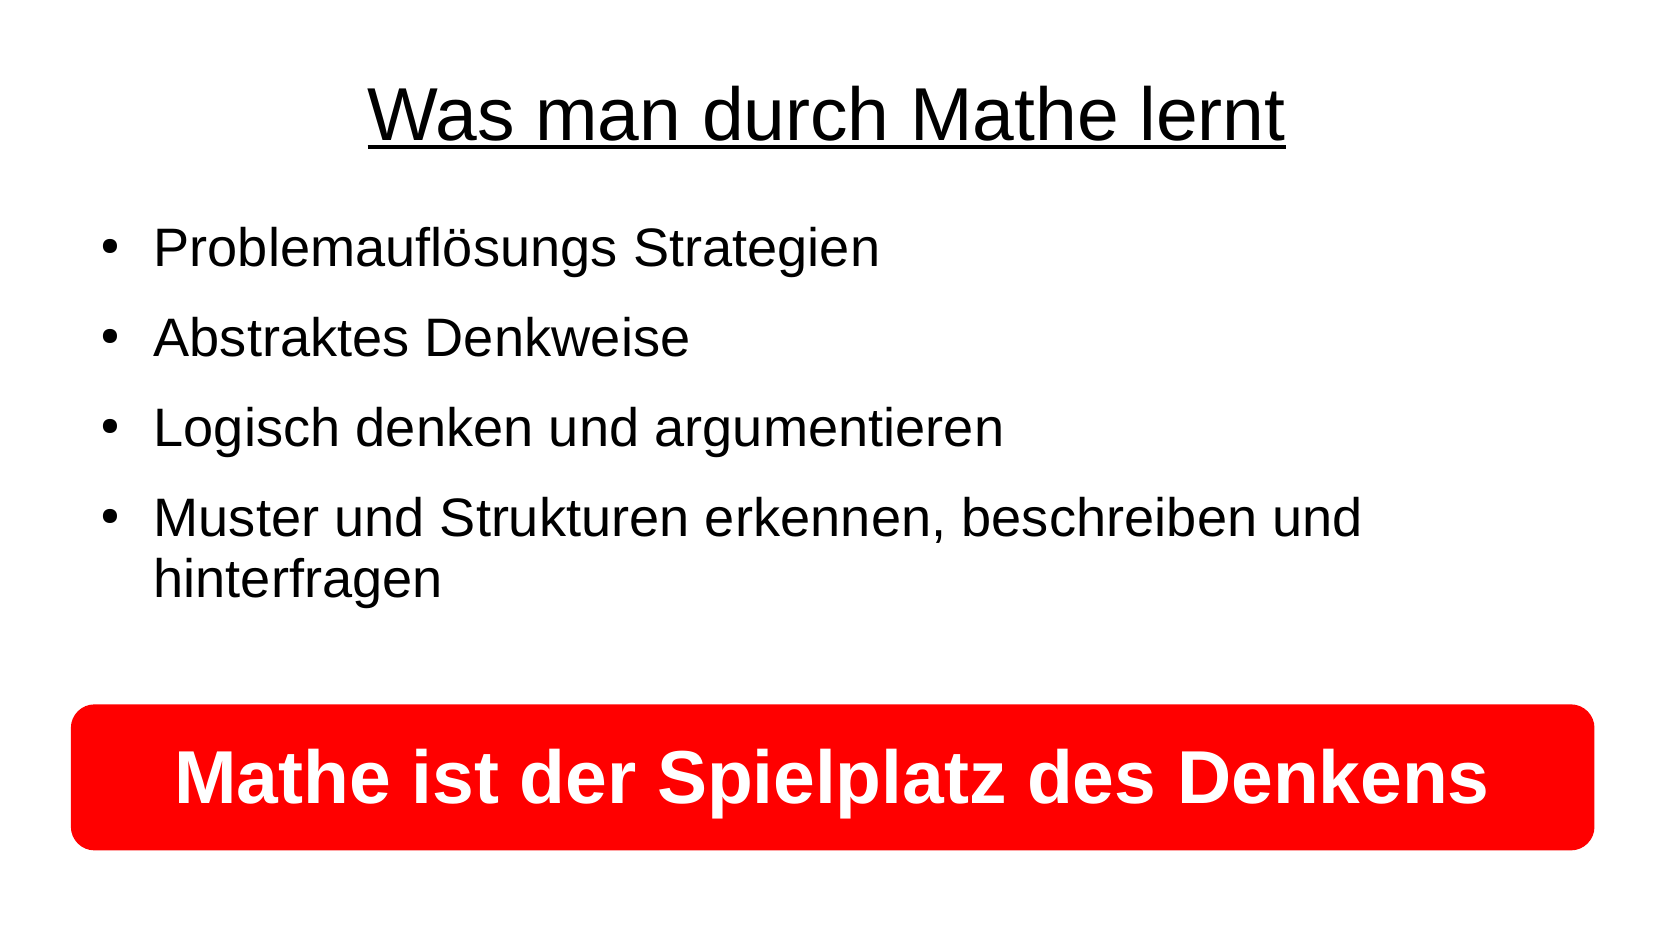

# Was man durch Mathe lernt
Problemauflösungs Strategien
Abstraktes Denkweise
Logisch denken und argumentieren
Muster und Strukturen erkennen, beschreiben und hinterfragen
Mathe ist der Spielplatz des Denkens